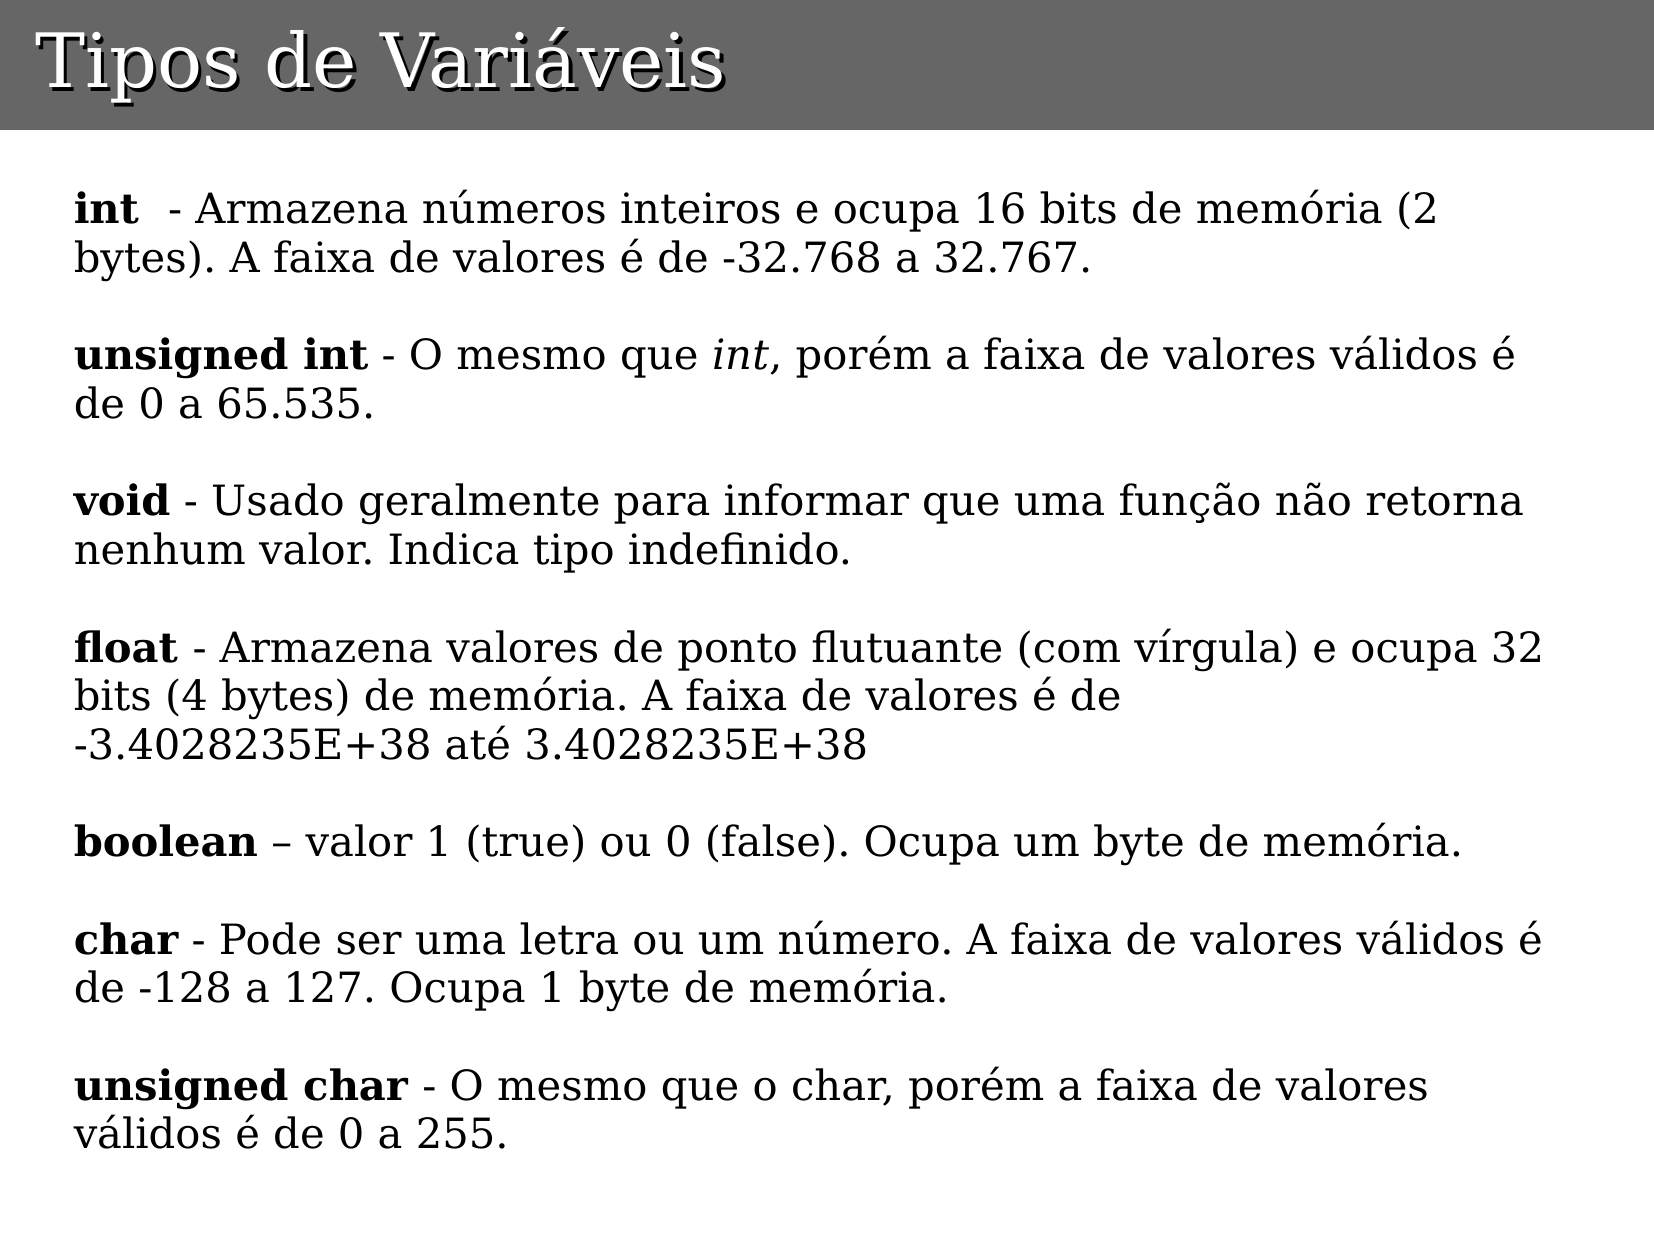

# Tipos de Variáveis
int - Armazena números inteiros e ocupa 16 bits de memória (2 bytes). A faixa de valores é de -32.768 a 32.767.
unsigned int - O mesmo que int, porém a faixa de valores válidos é de 0 a 65.535.
void - Usado geralmente para informar que uma função não retorna nenhum valor. Indica tipo indefinido.
float - Armazena valores de ponto flutuante (com vírgula) e ocupa 32
bits (4 bytes) de memória. A faixa de valores é de
-3.4028235E+38 até 3.4028235E+38
boolean – valor 1 (true) ou 0 (false). Ocupa um byte de memória.
char - Pode ser uma letra ou um número. A faixa de valores válidos é de -128 a 127. Ocupa 1 byte de memória.
unsigned char - O mesmo que o char, porém a faixa de valores válidos é de 0 a 255.